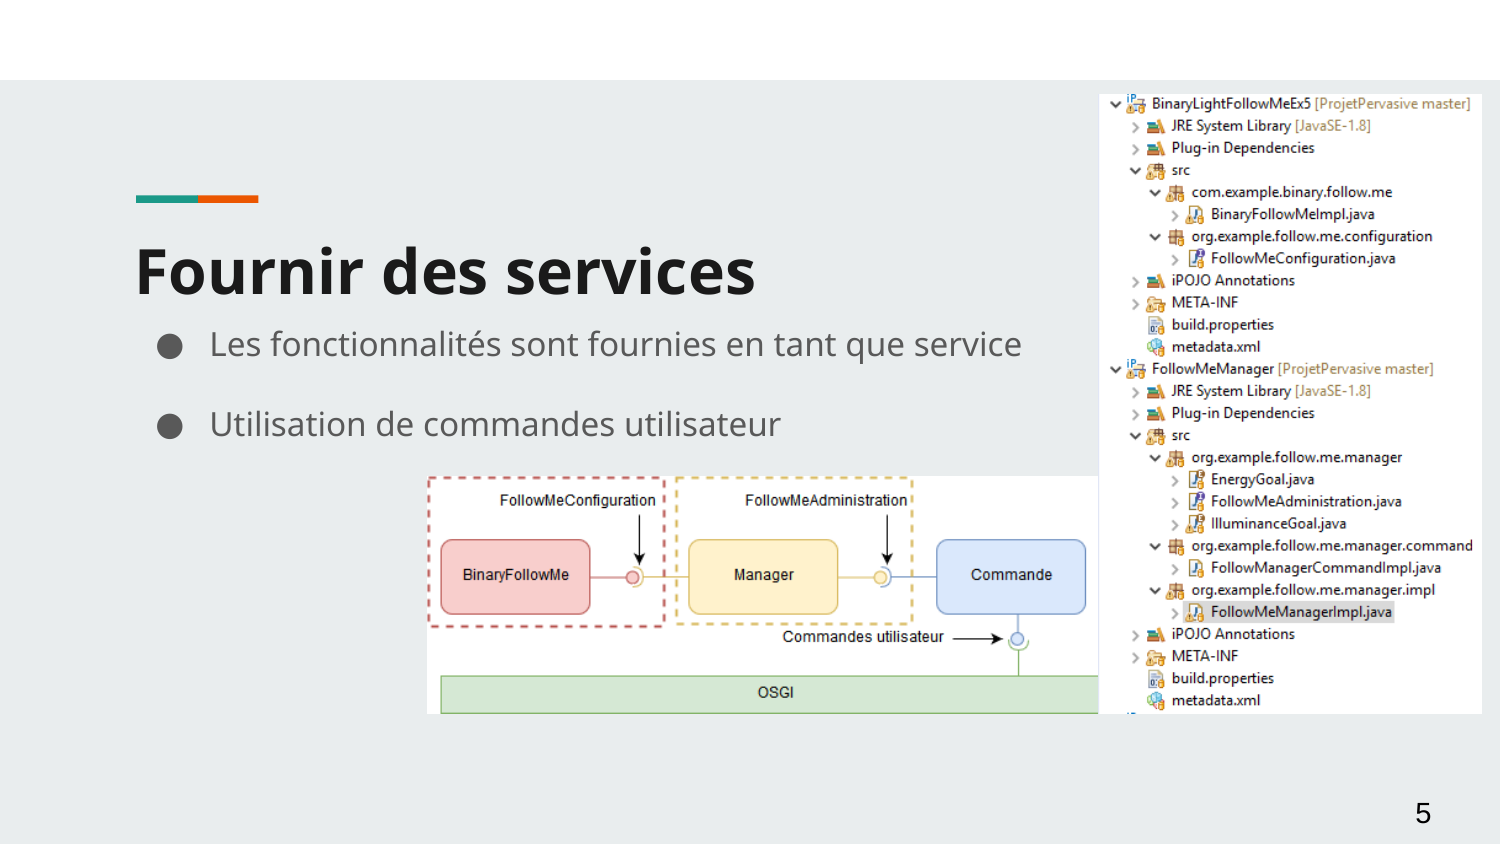

# Fournir des services
Les fonctionnalités sont fournies en tant que service
Utilisation de commandes utilisateur